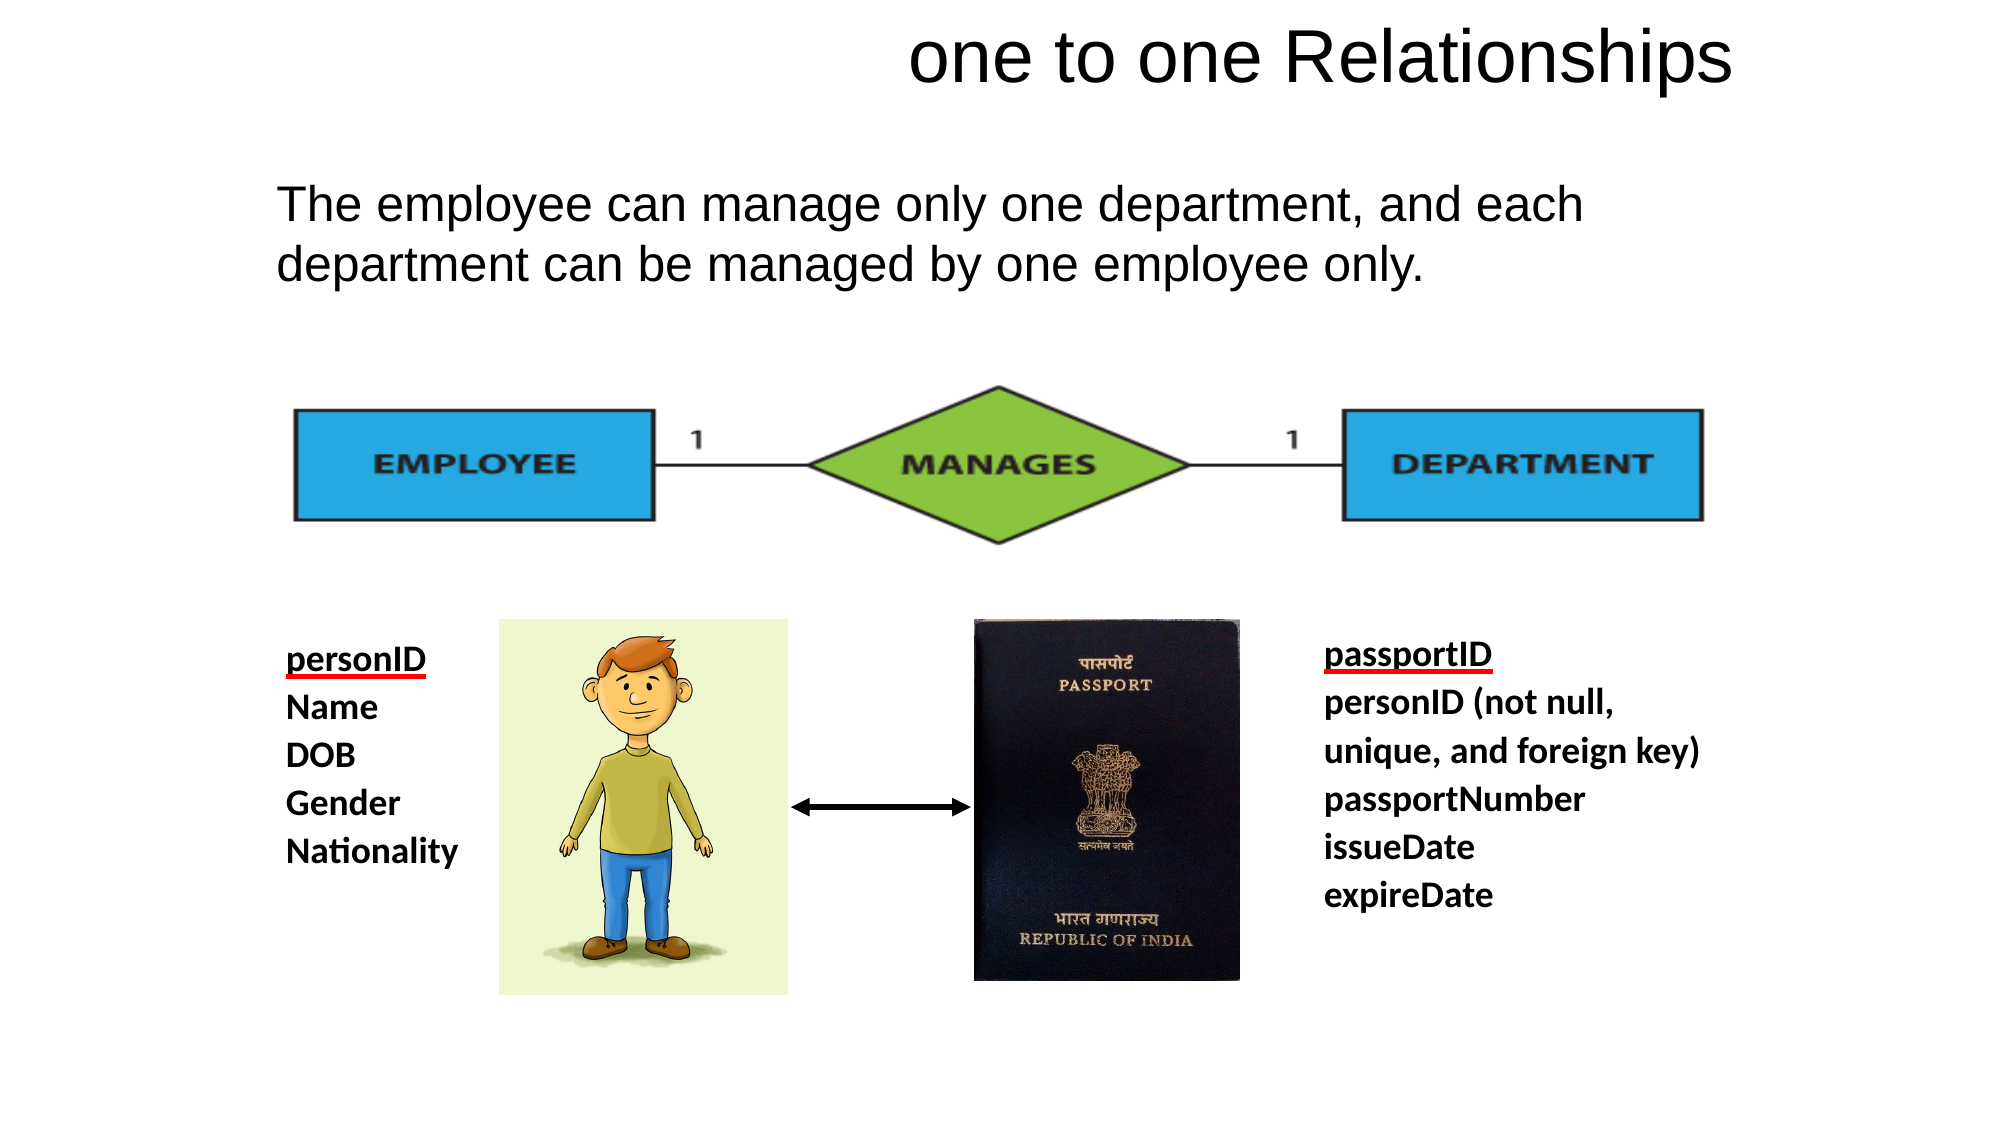

one to one Relationships
The employee can manage only one department, and each department can be managed by one employee only.
passportID
personID (not null, unique, and foreign key)
passportNumber issueDate
expireDate
personID
Name
DOB Gender
Nationality